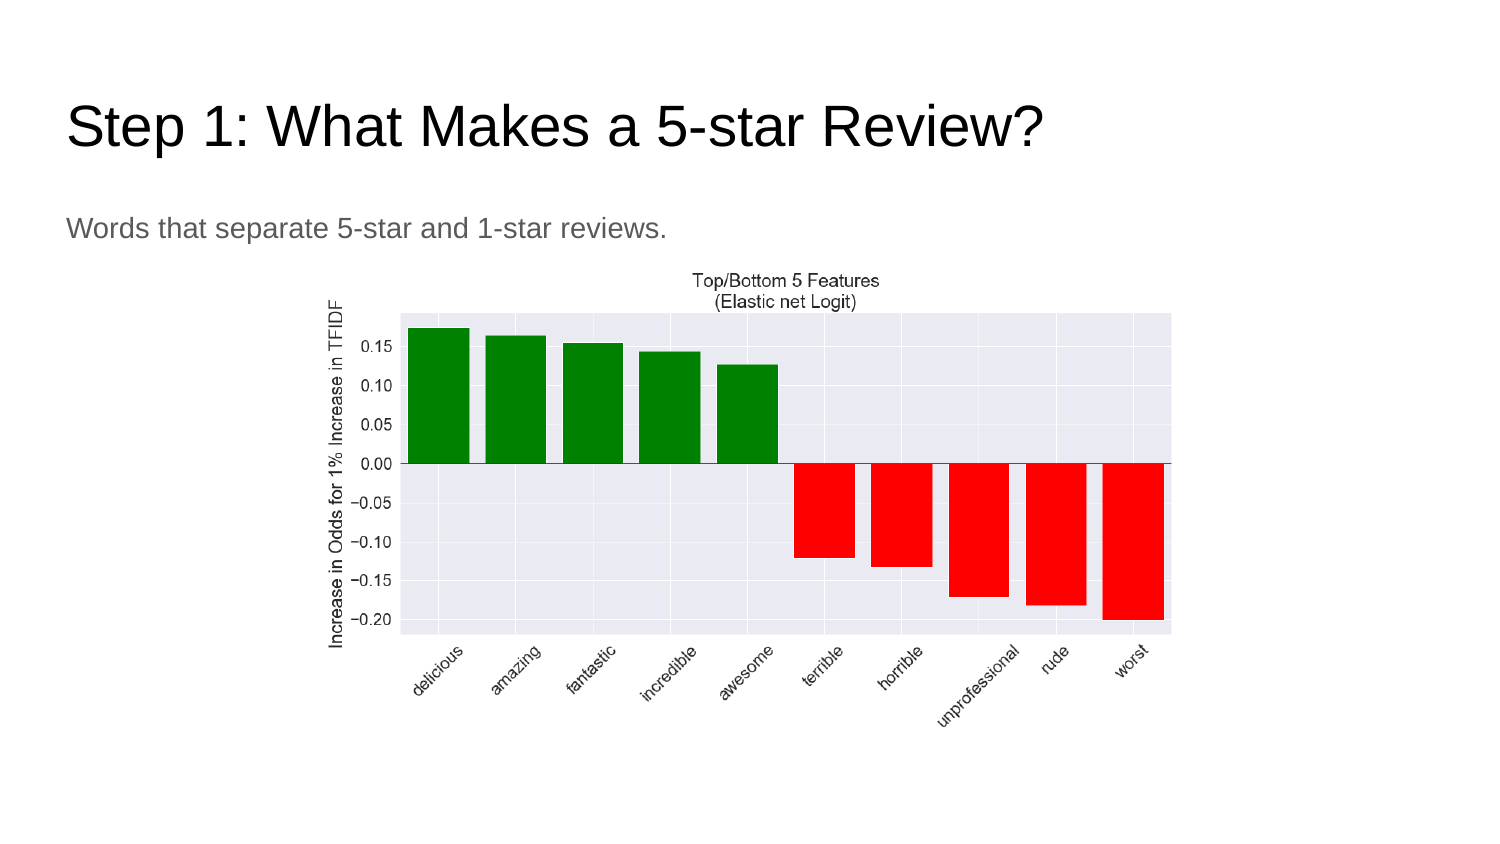

# Step 1: What Makes a 5-star Review?
Words that separate 5-star and 1-star reviews.